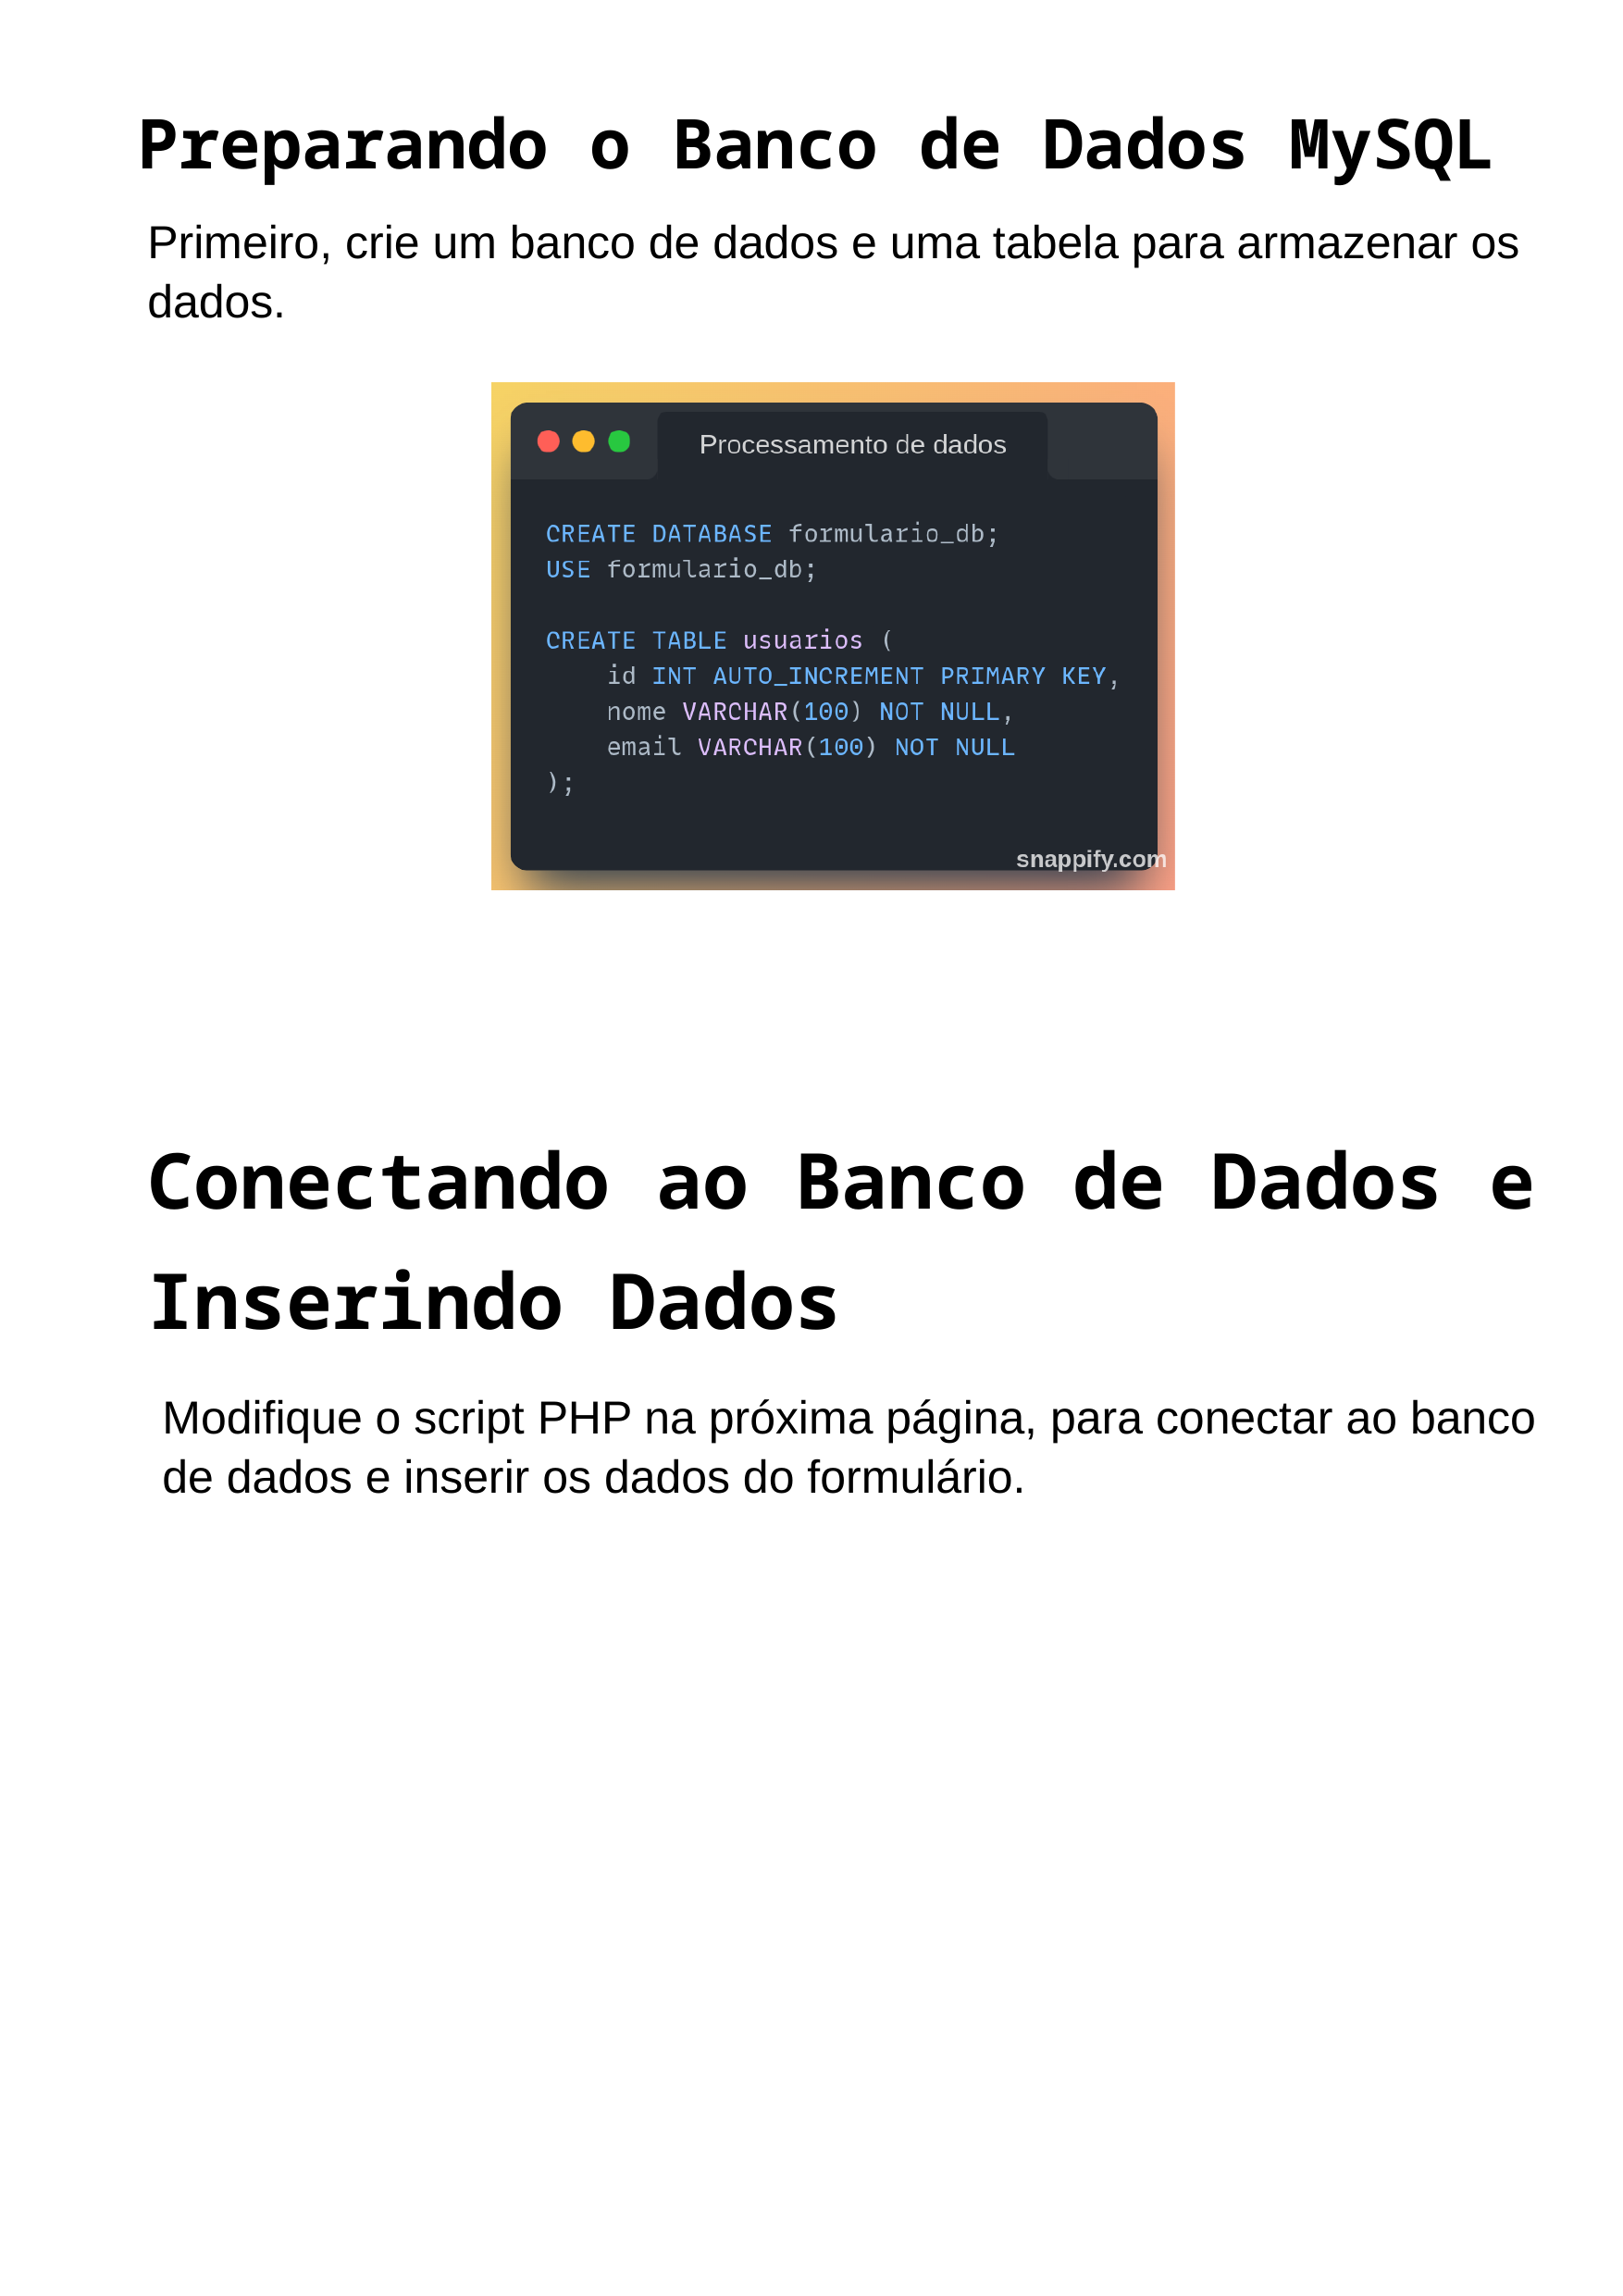

Preparando o Banco de Dados MySQL
# Primeiro, crie um banco de dados e uma tabela para armazenar os dados.
Conectando ao Banco de Dados e Inserindo Dados
Modifique o script PHP na próxima página, para conectar ao banco de dados e inserir os dados do formulário.